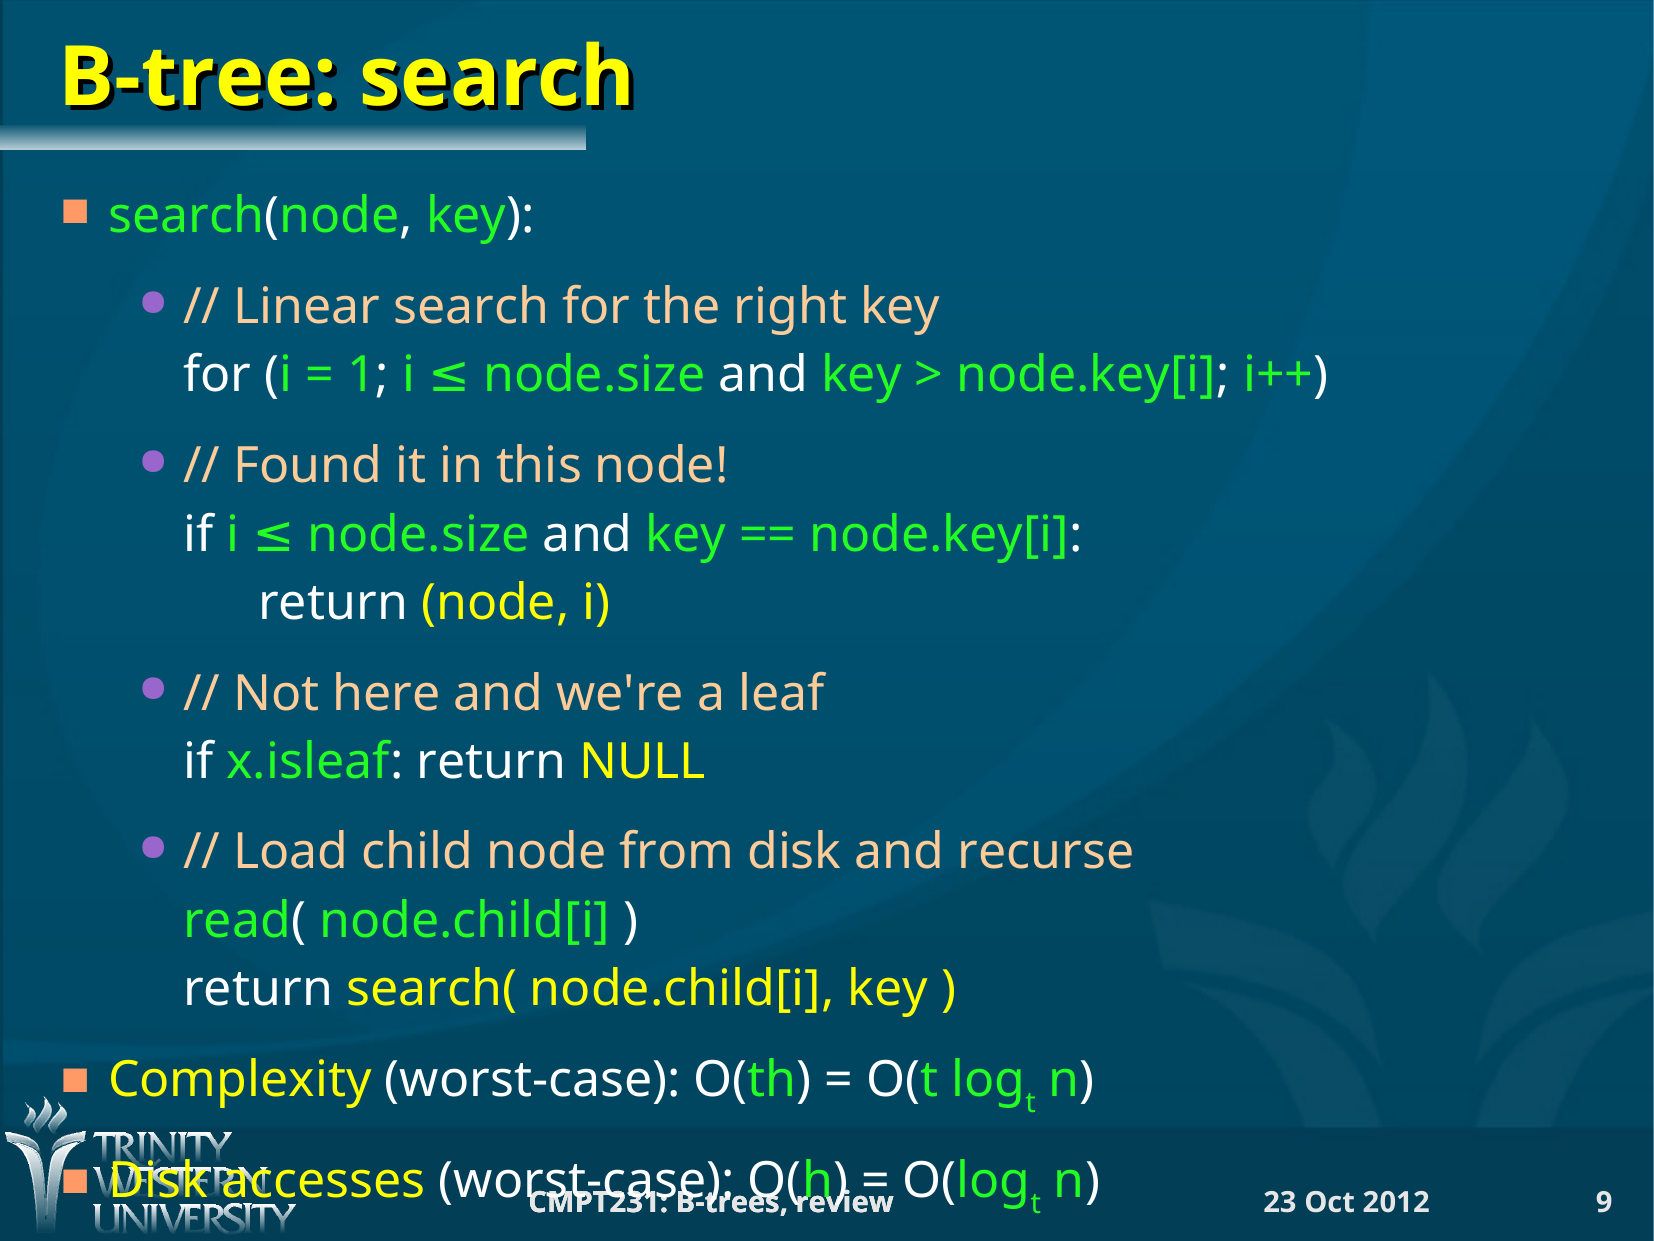

# B-tree: search
search(node, key):
// Linear search for the right key
for (i = 1; i ≤ node.size and key > node.key[i]; i++)
// Found it in this node!
if i ≤ node.size and key == node.key[i]:
	return (node, i)
// Not here and we're a leaf
if x.isleaf: return NULL
// Load child node from disk and recurse
read( node.child[i] )
return search( node.child[i], key )
Complexity (worst-case): O(th) = O(t logt n)
Disk accesses (worst-case): O(h) = O(logt n)
CMPT231: B-trees, review
23 Oct 2012
9